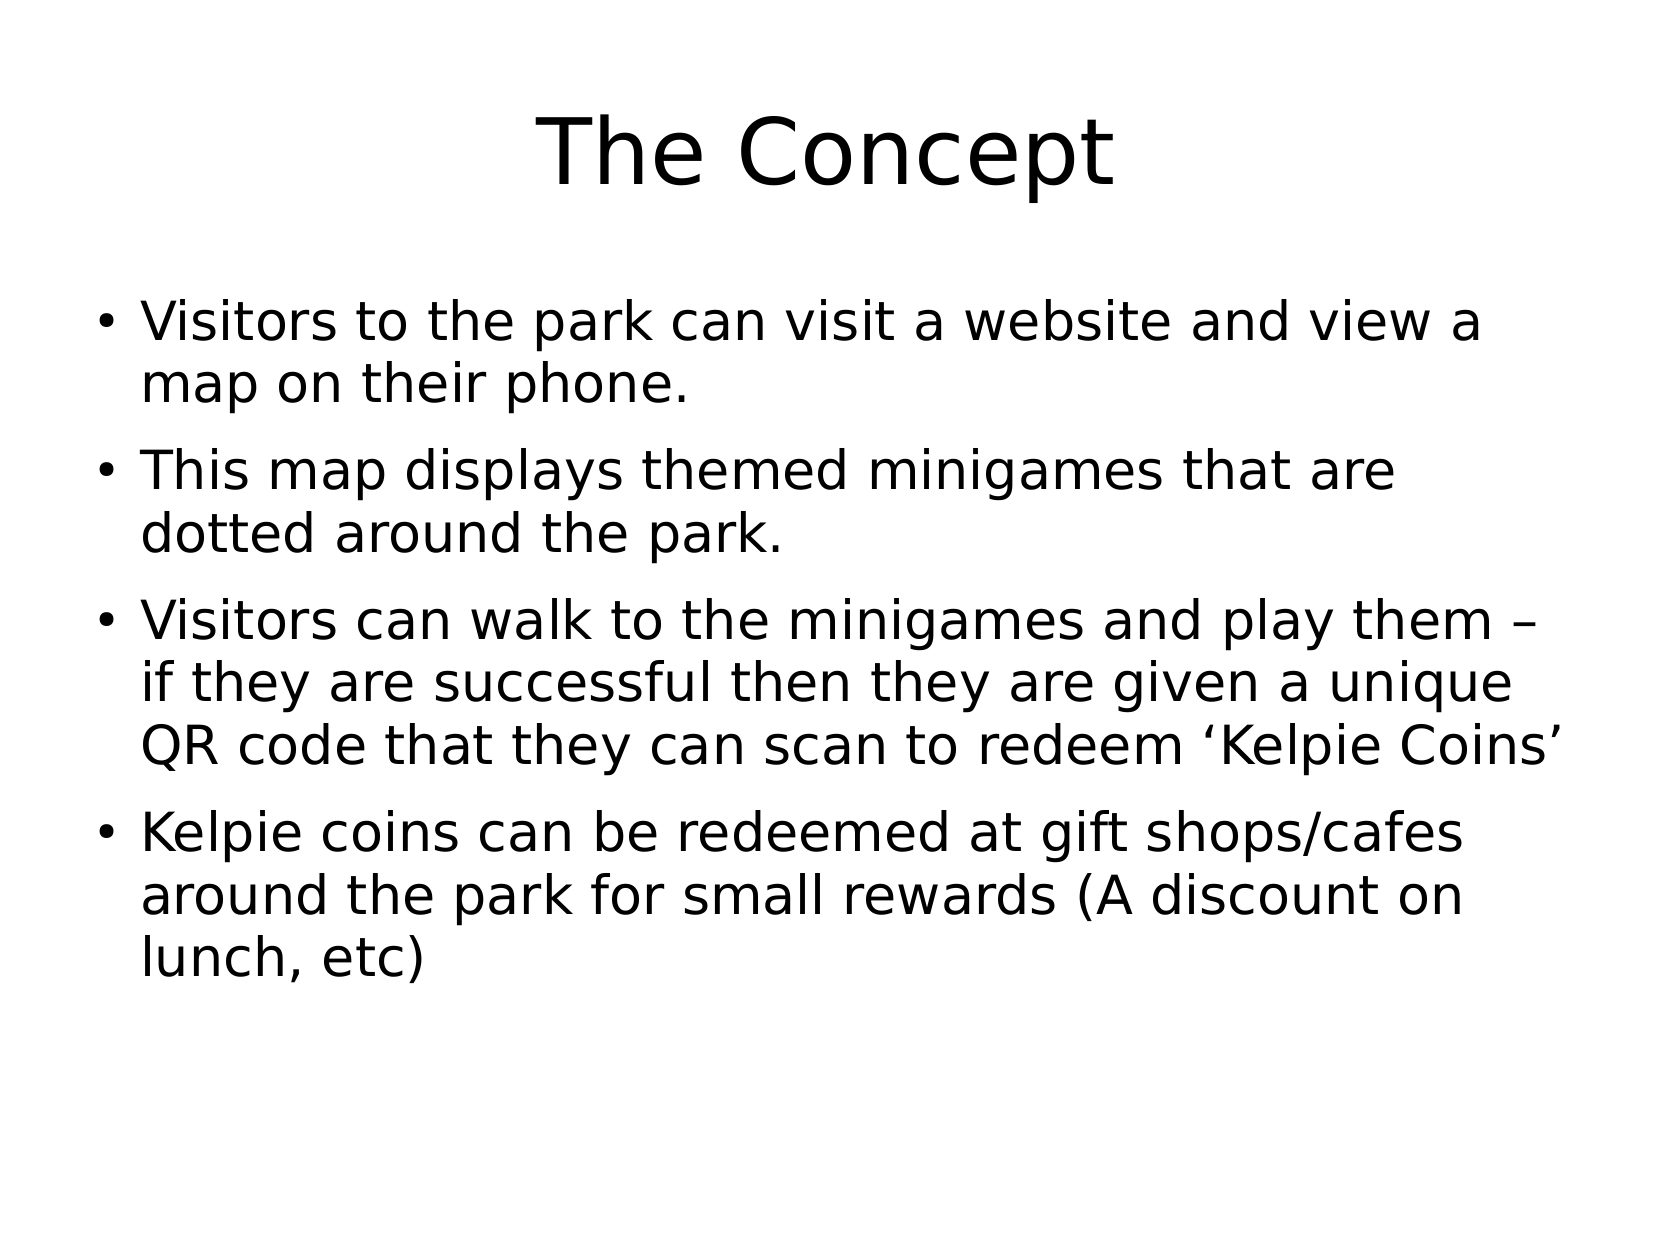

# The Concept
Visitors to the park can visit a website and view a map on their phone.
This map displays themed minigames that are dotted around the park.
Visitors can walk to the minigames and play them – if they are successful then they are given a unique QR code that they can scan to redeem ‘Kelpie Coins’
Kelpie coins can be redeemed at gift shops/cafes around the park for small rewards (A discount on lunch, etc)